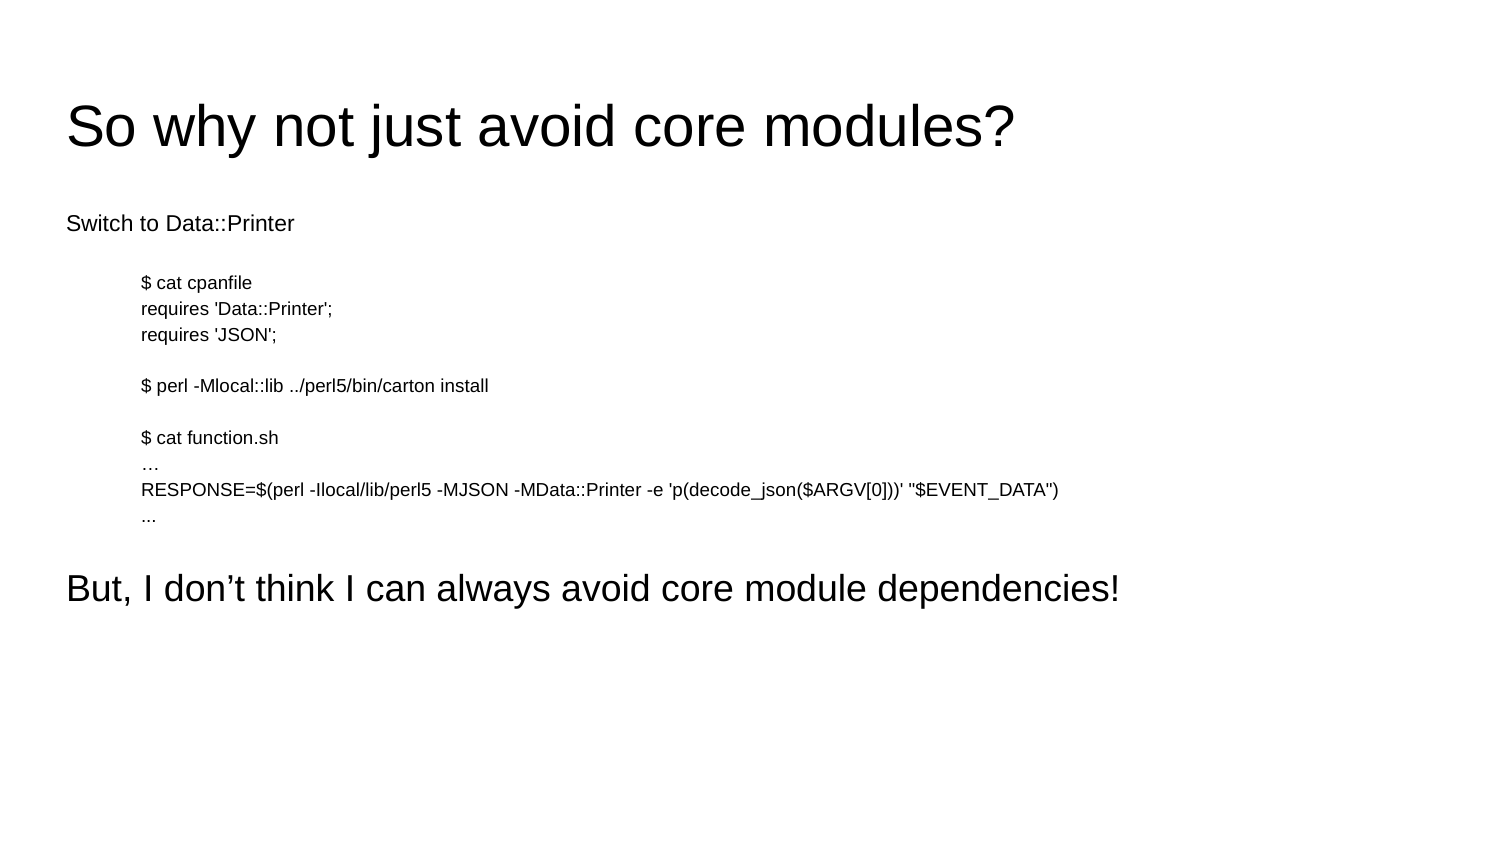

# So why not just avoid core modules?
Switch to Data::Printer
$ cat cpanfile
requires 'Data::Printer';
requires 'JSON';
$ perl -Mlocal::lib ../perl5/bin/carton install
$ cat function.sh
…
RESPONSE=$(perl -Ilocal/lib/perl5 -MJSON -MData::Printer -e 'p(decode_json($ARGV[0]))' "$EVENT_DATA")
...
But, I don’t think I can always avoid core module dependencies!